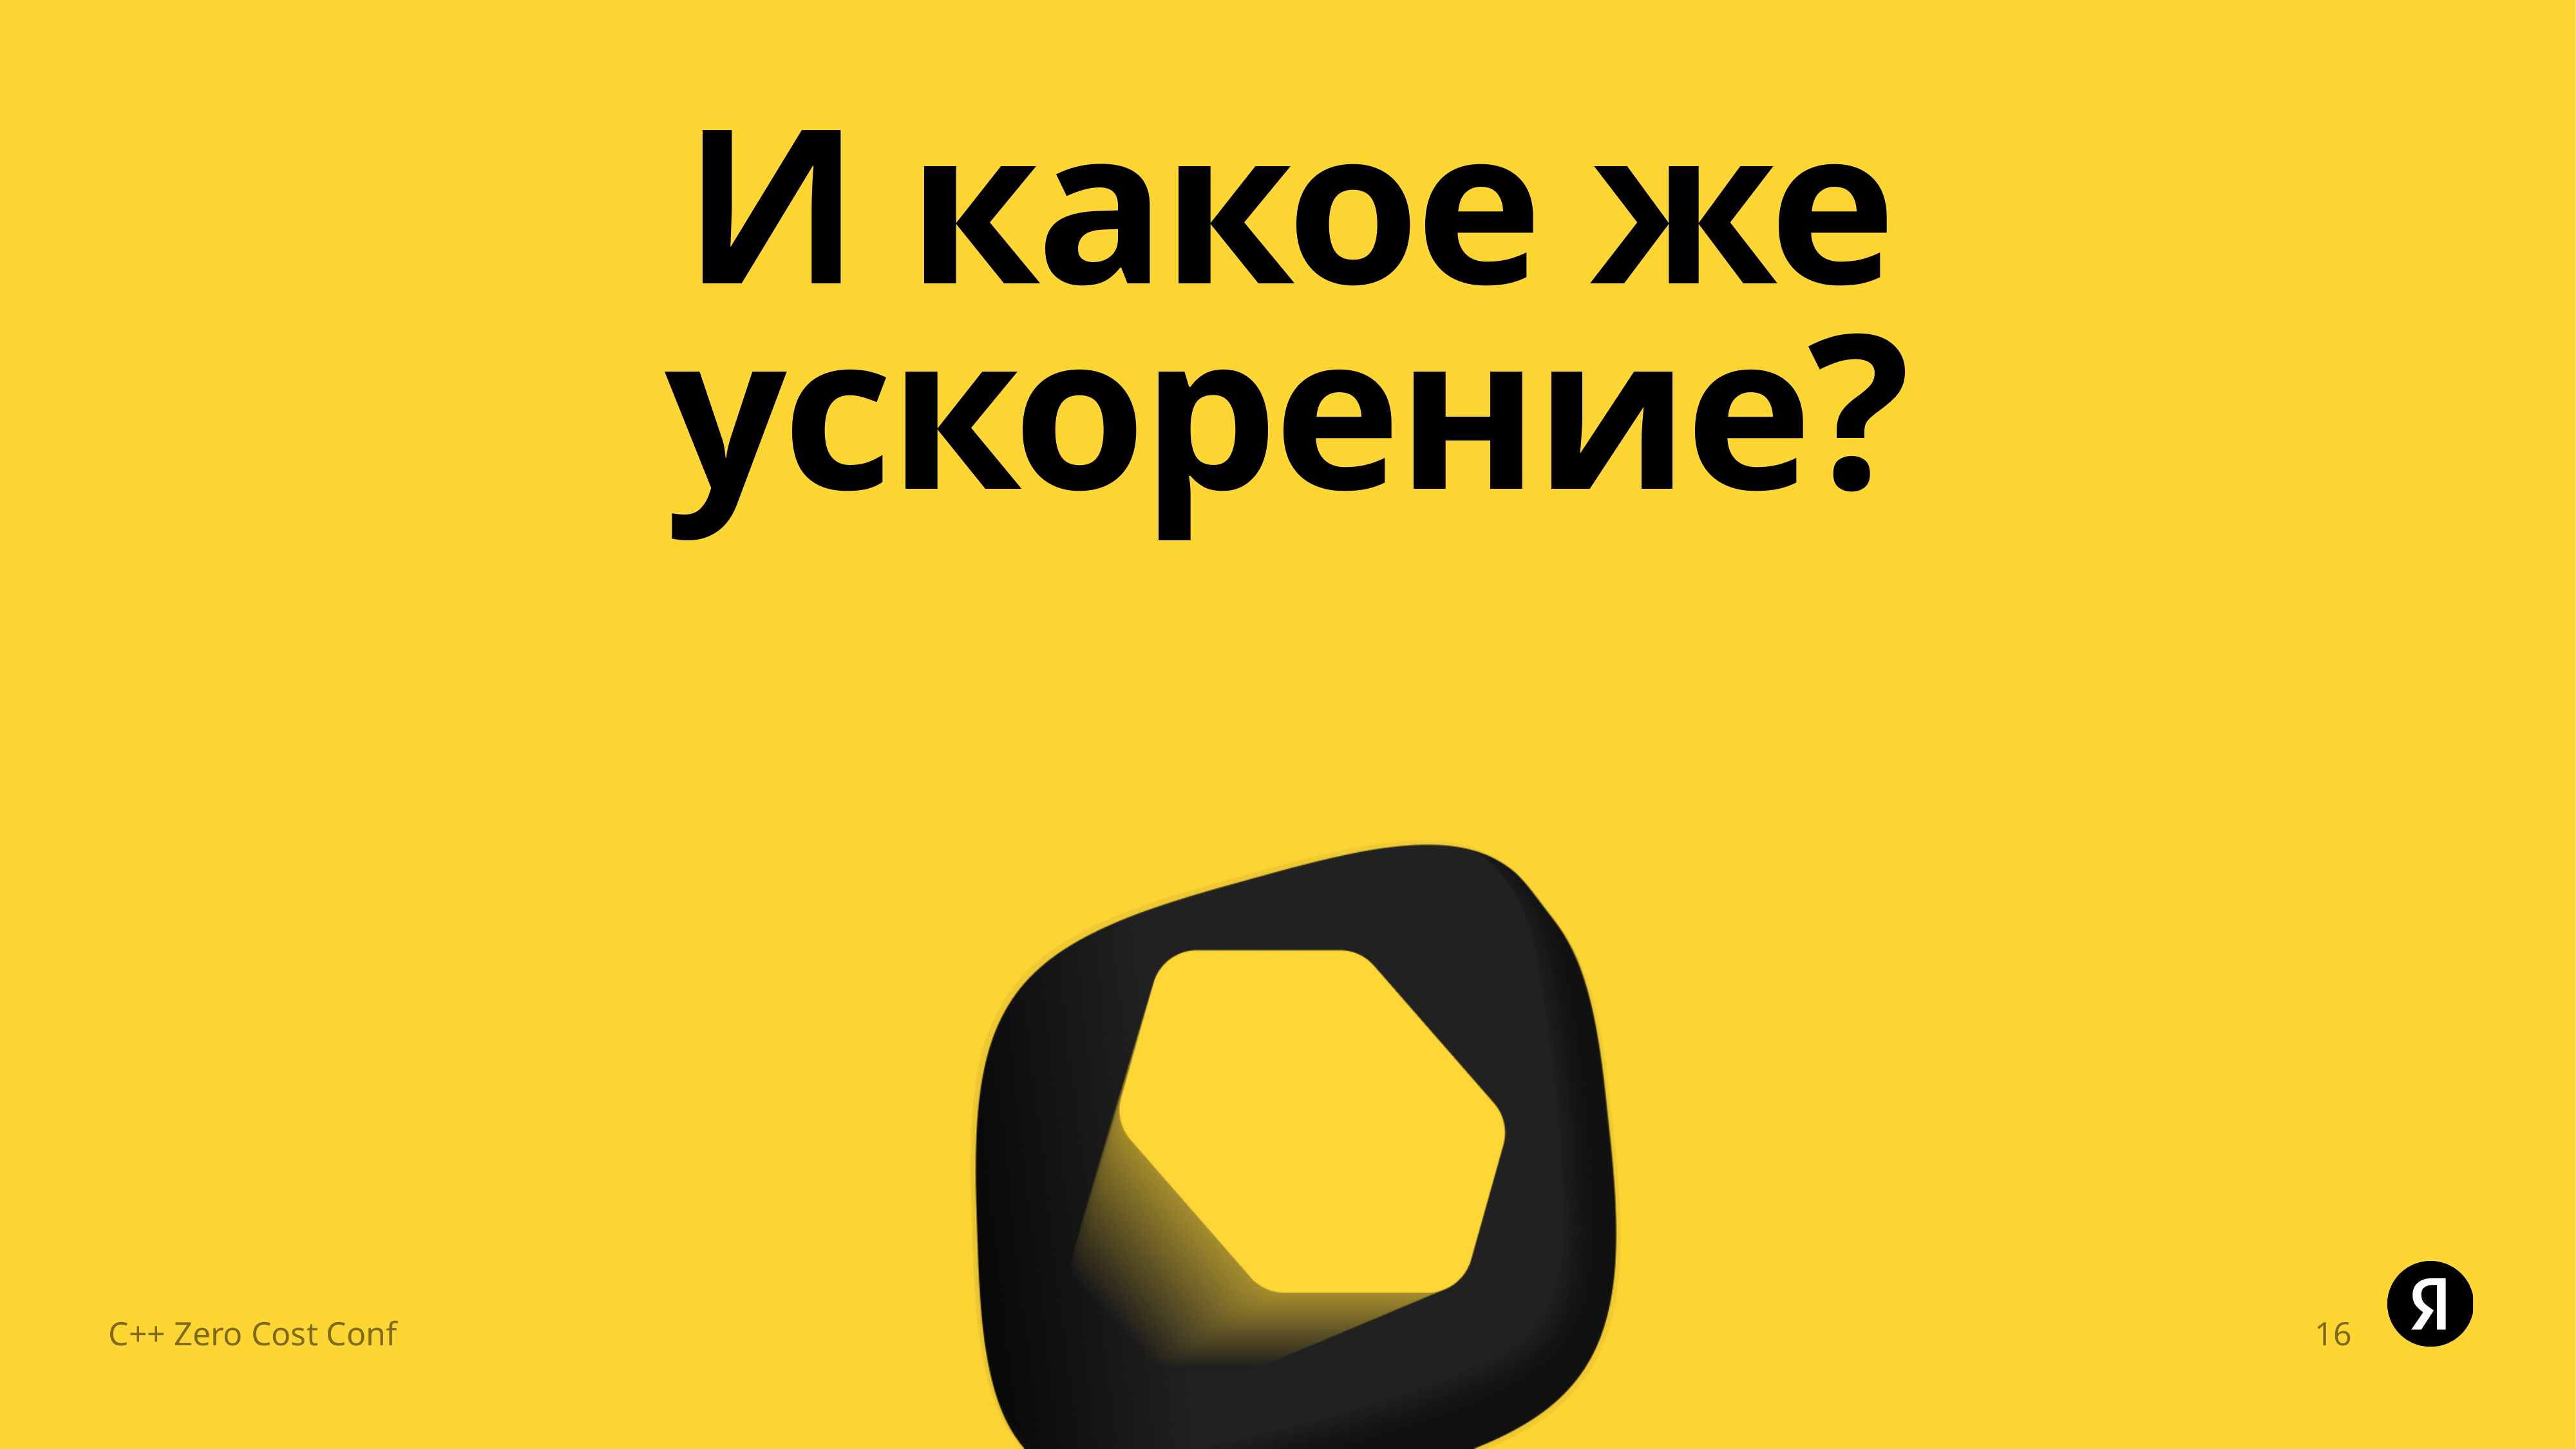

# И какое же ускорение?
C++ Zero Cost Conf
16